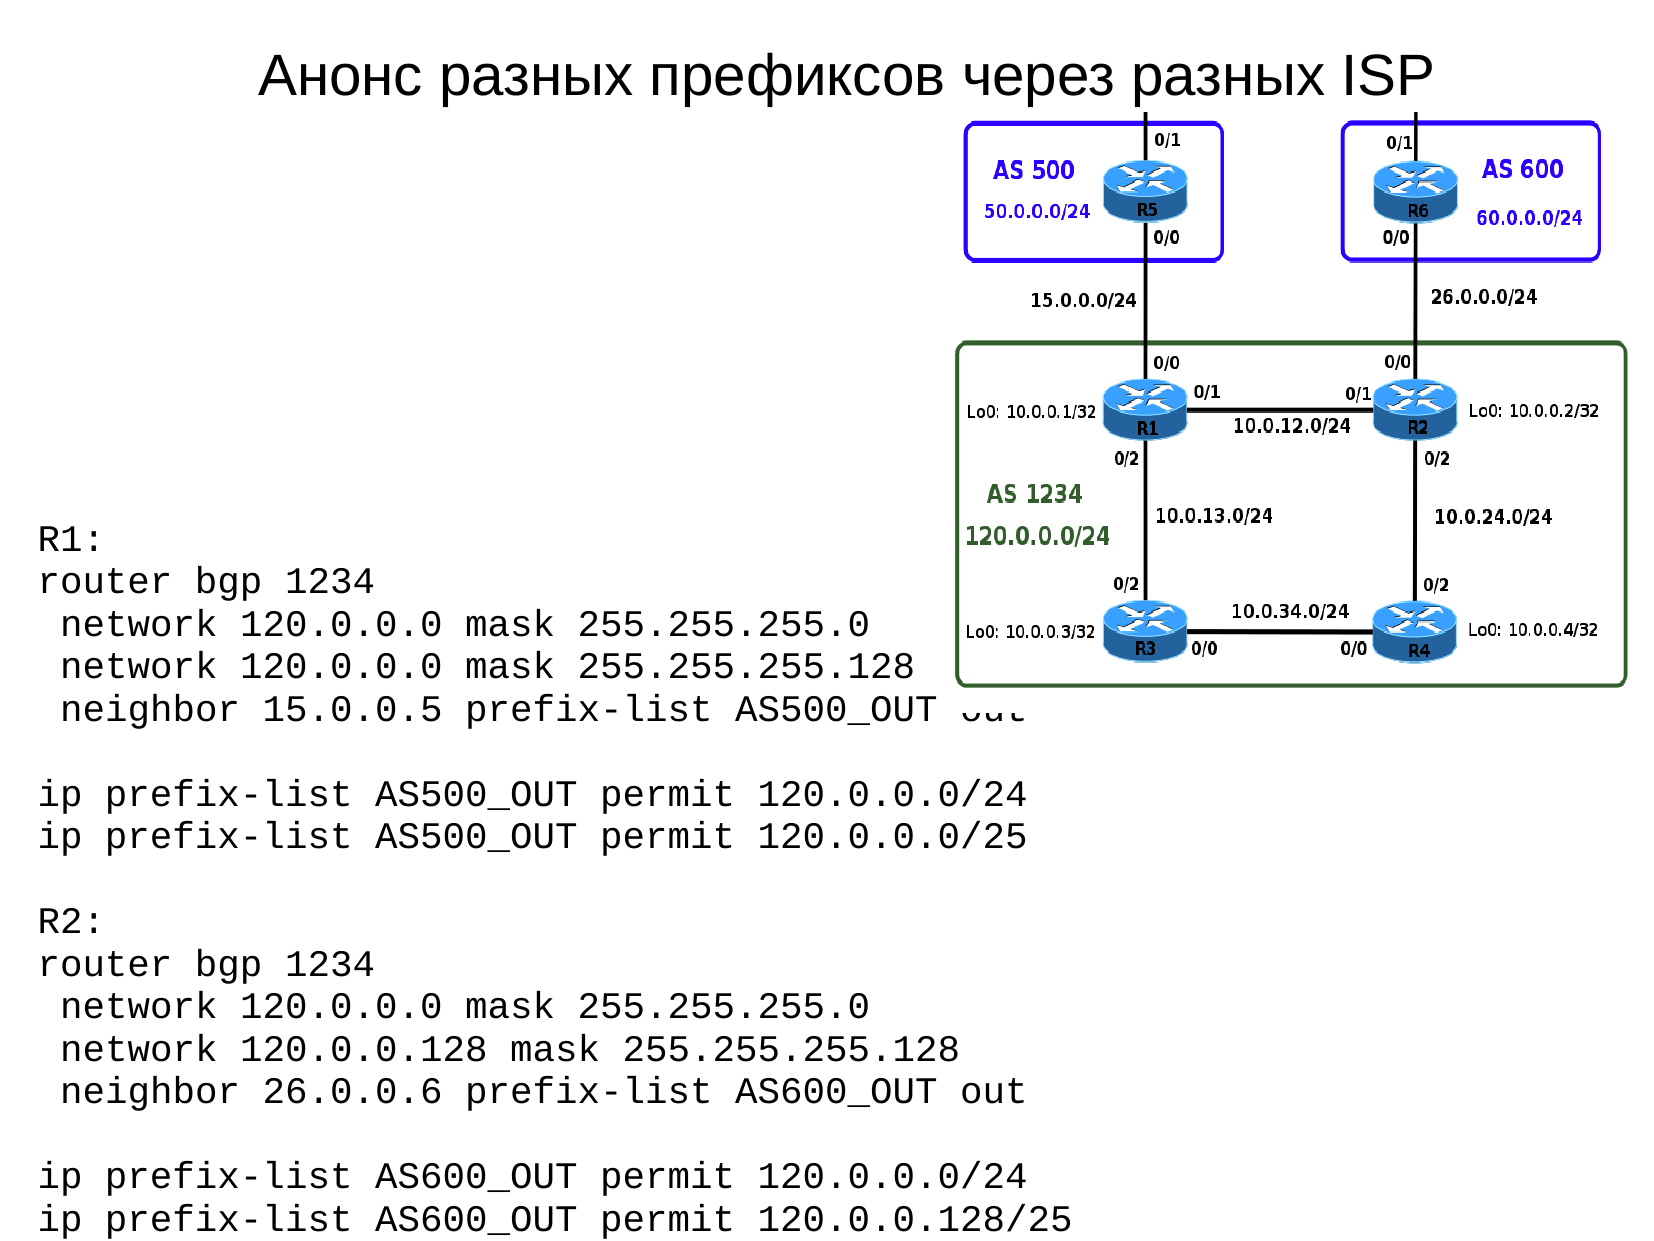

# Анонс разных префиксов через разных ISP
R1:
router bgp 1234
 network 120.0.0.0 mask 255.255.255.0
 network 120.0.0.0 mask 255.255.255.128
 neighbor 15.0.0.5 prefix-list AS500_OUT out
ip prefix-list AS500_OUT permit 120.0.0.0/24
ip prefix-list AS500_OUT permit 120.0.0.0/25
R2:
router bgp 1234
 network 120.0.0.0 mask 255.255.255.0
 network 120.0.0.128 mask 255.255.255.128
 neighbor 26.0.0.6 prefix-list AS600_OUT out
ip prefix-list AS600_OUT permit 120.0.0.0/24
ip prefix-list AS600_OUT permit 120.0.0.128/25